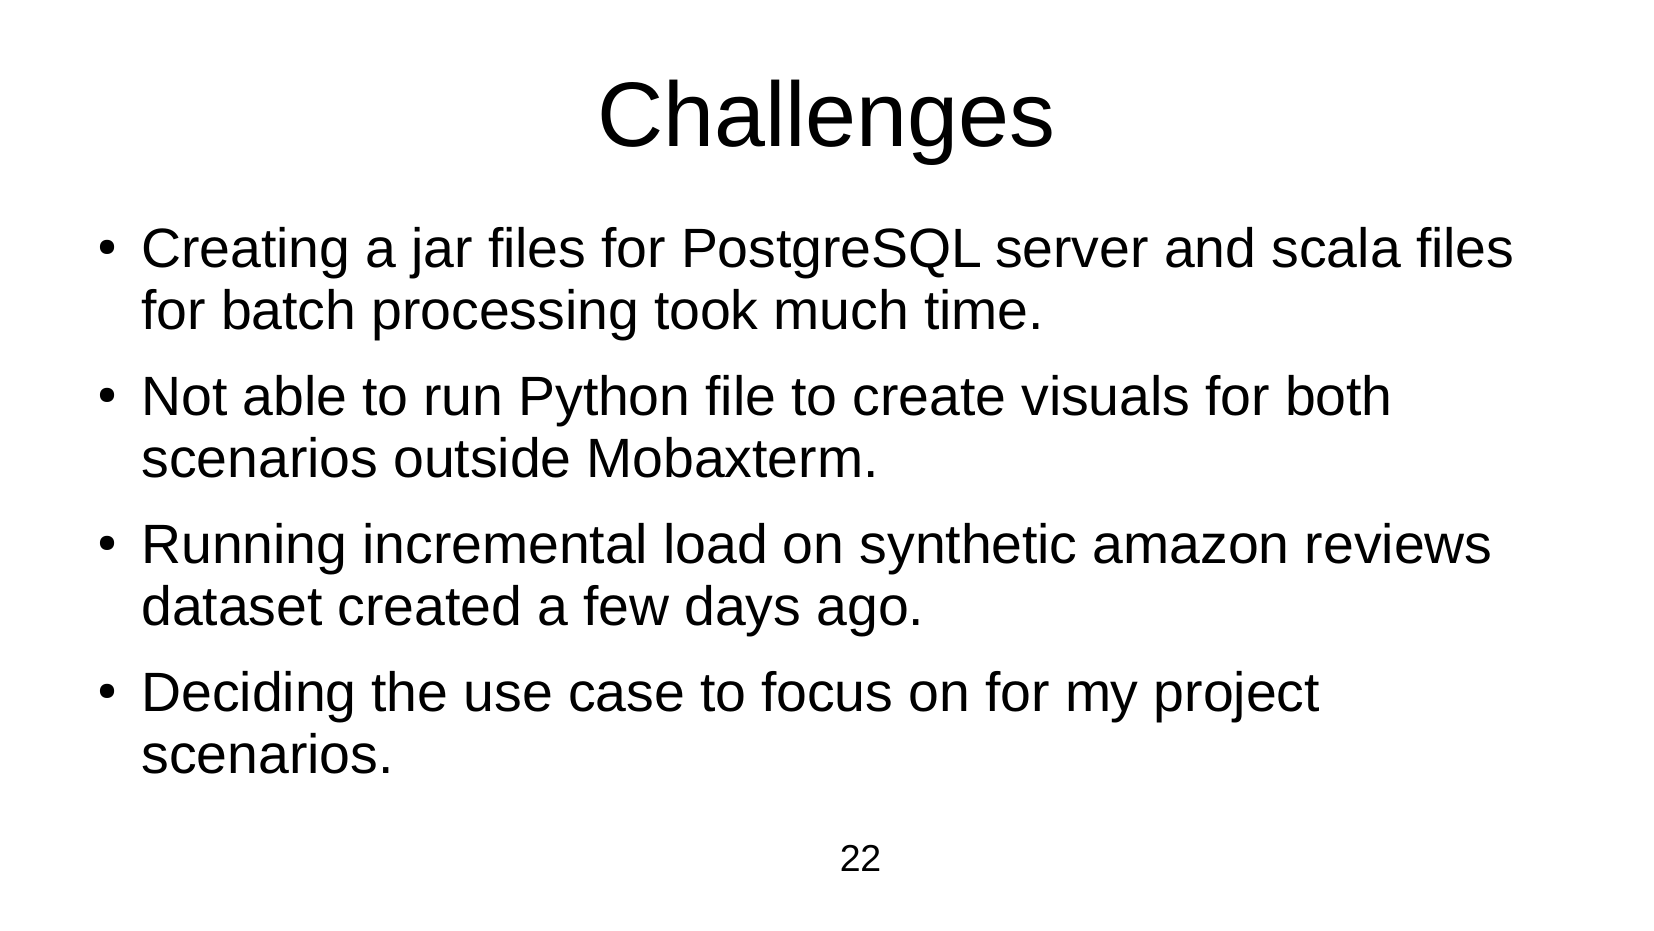

# Challenges
Creating a jar files for PostgreSQL server and scala files for batch processing took much time.
Not able to run Python file to create visuals for both scenarios outside Mobaxterm.
Running incremental load on synthetic amazon reviews dataset created a few days ago.
Deciding the use case to focus on for my project scenarios.